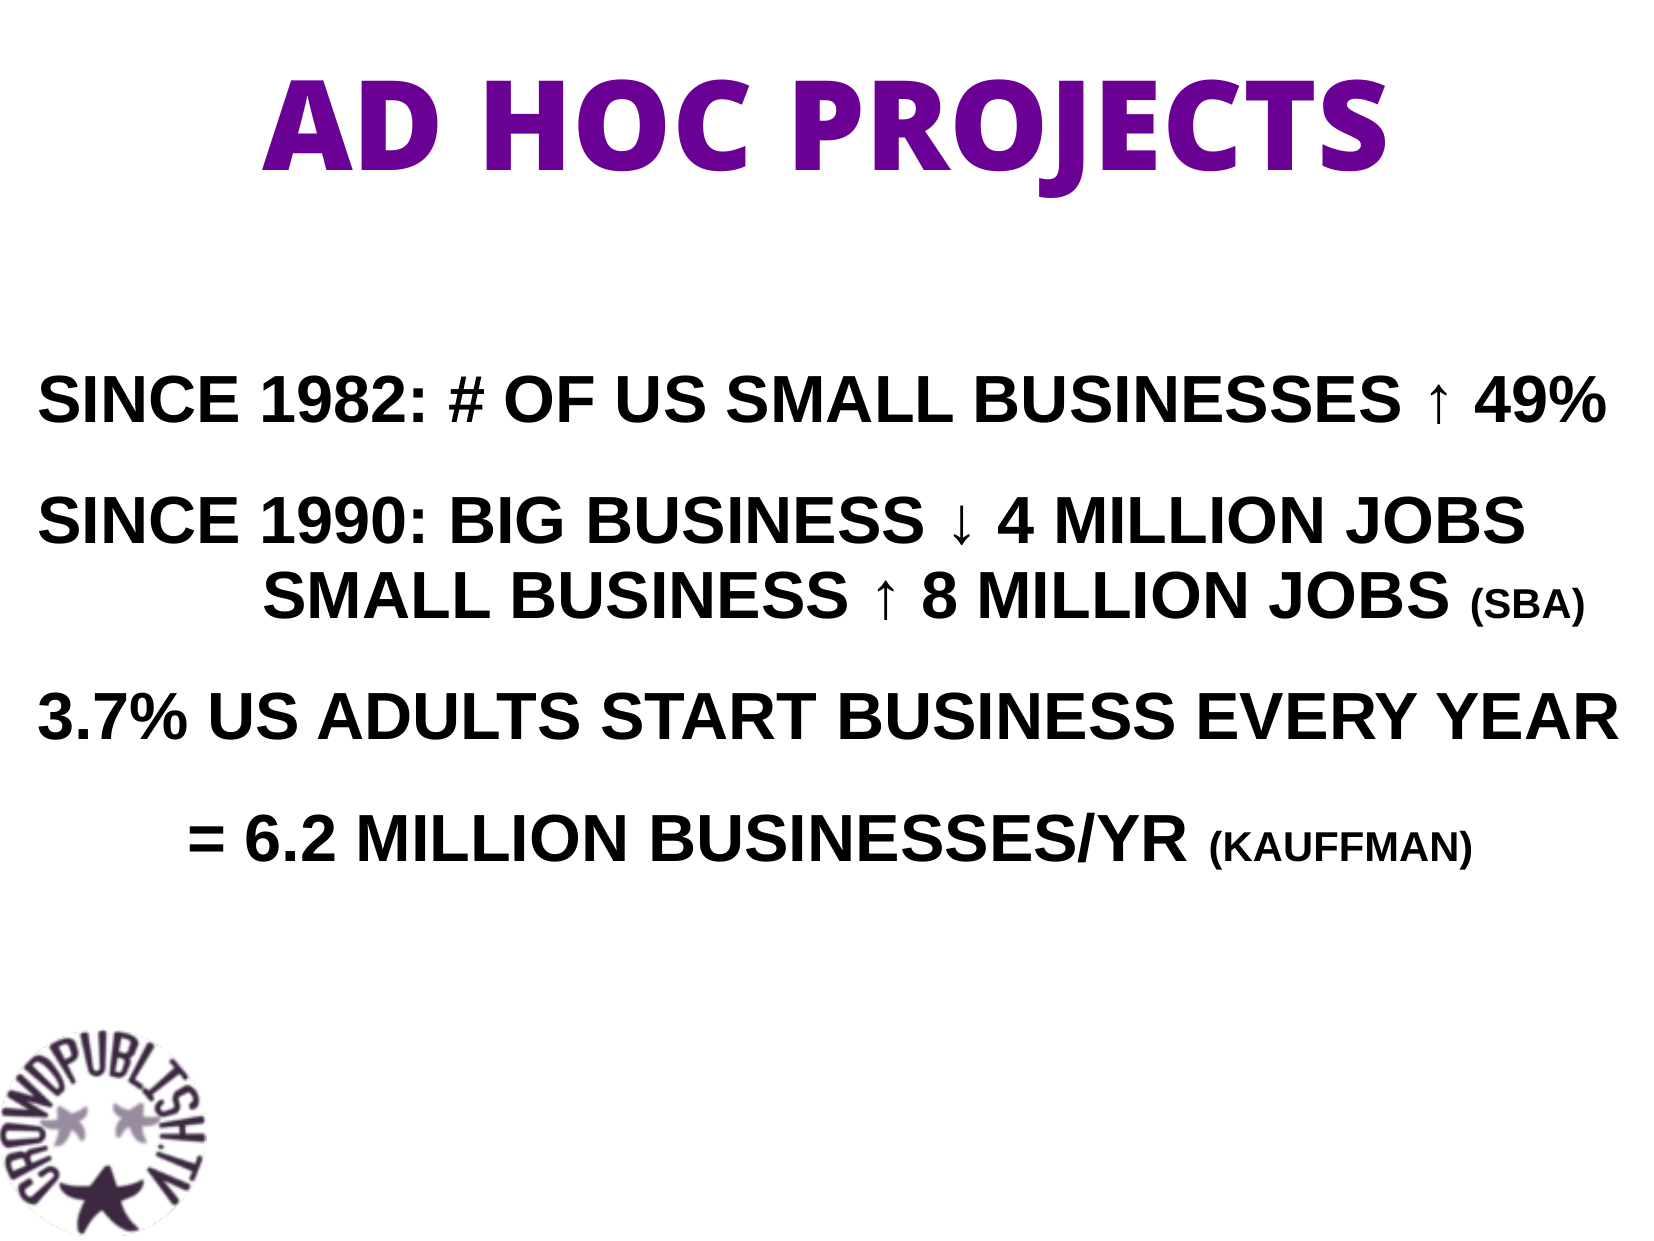

AD HOC PROJECTS
# SINCE 1982: # OF US SMALL BUSINESSES ↑ 49%
SINCE 1990: BIG BUSINESS ↓ 4 MILLION JOBS
			SMALL BUSINESS ↑ 8 MILLION JOBS (SBA)
3.7% US ADULTS START BUSINESS EVERY YEAR
		= 6.2 MILLION BUSINESSES/YR (KAUFFMAN)